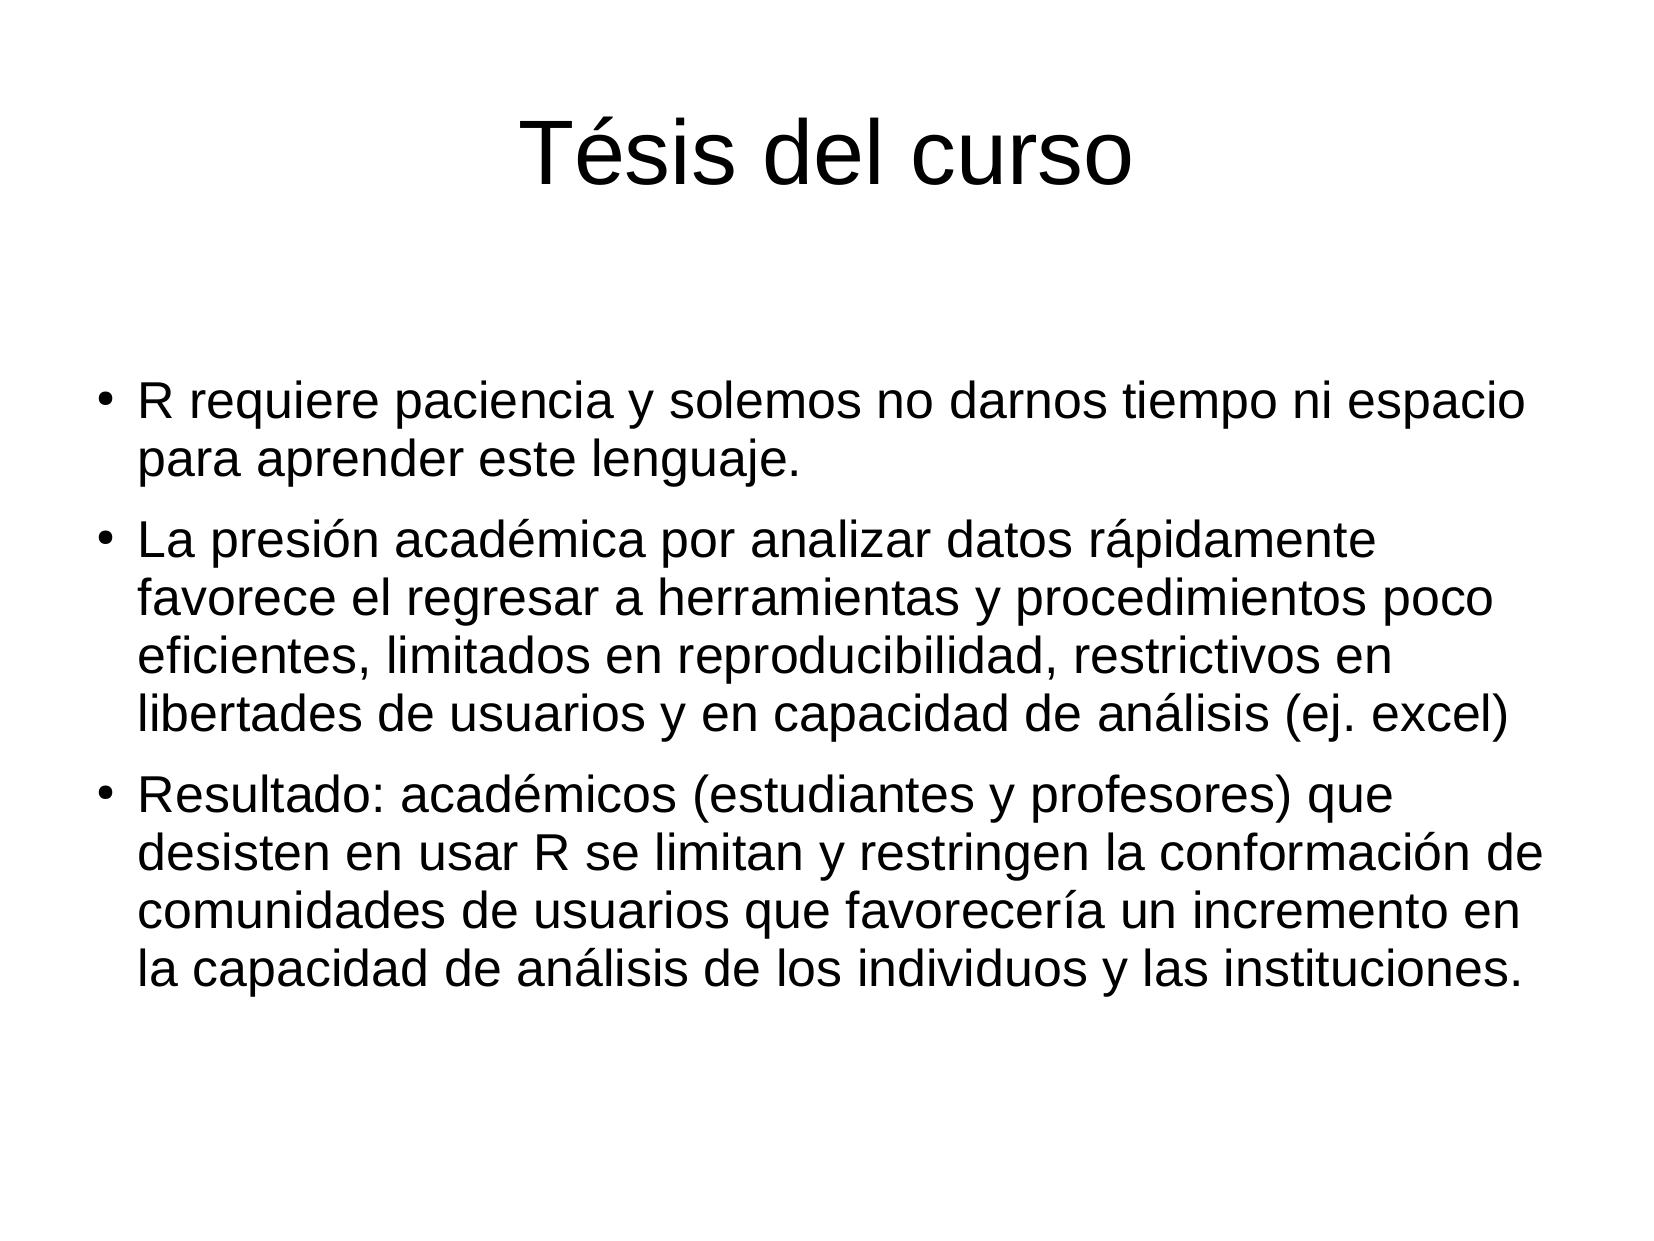

# Tésis del curso
R requiere paciencia y solemos no darnos tiempo ni espacio para aprender este lenguaje.
La presión académica por analizar datos rápidamente favorece el regresar a herramientas y procedimientos poco eficientes, limitados en reproducibilidad, restrictivos en libertades de usuarios y en capacidad de análisis (ej. excel)
Resultado: académicos (estudiantes y profesores) que desisten en usar R se limitan y restringen la conformación de comunidades de usuarios que favorecería un incremento en la capacidad de análisis de los individuos y las instituciones.